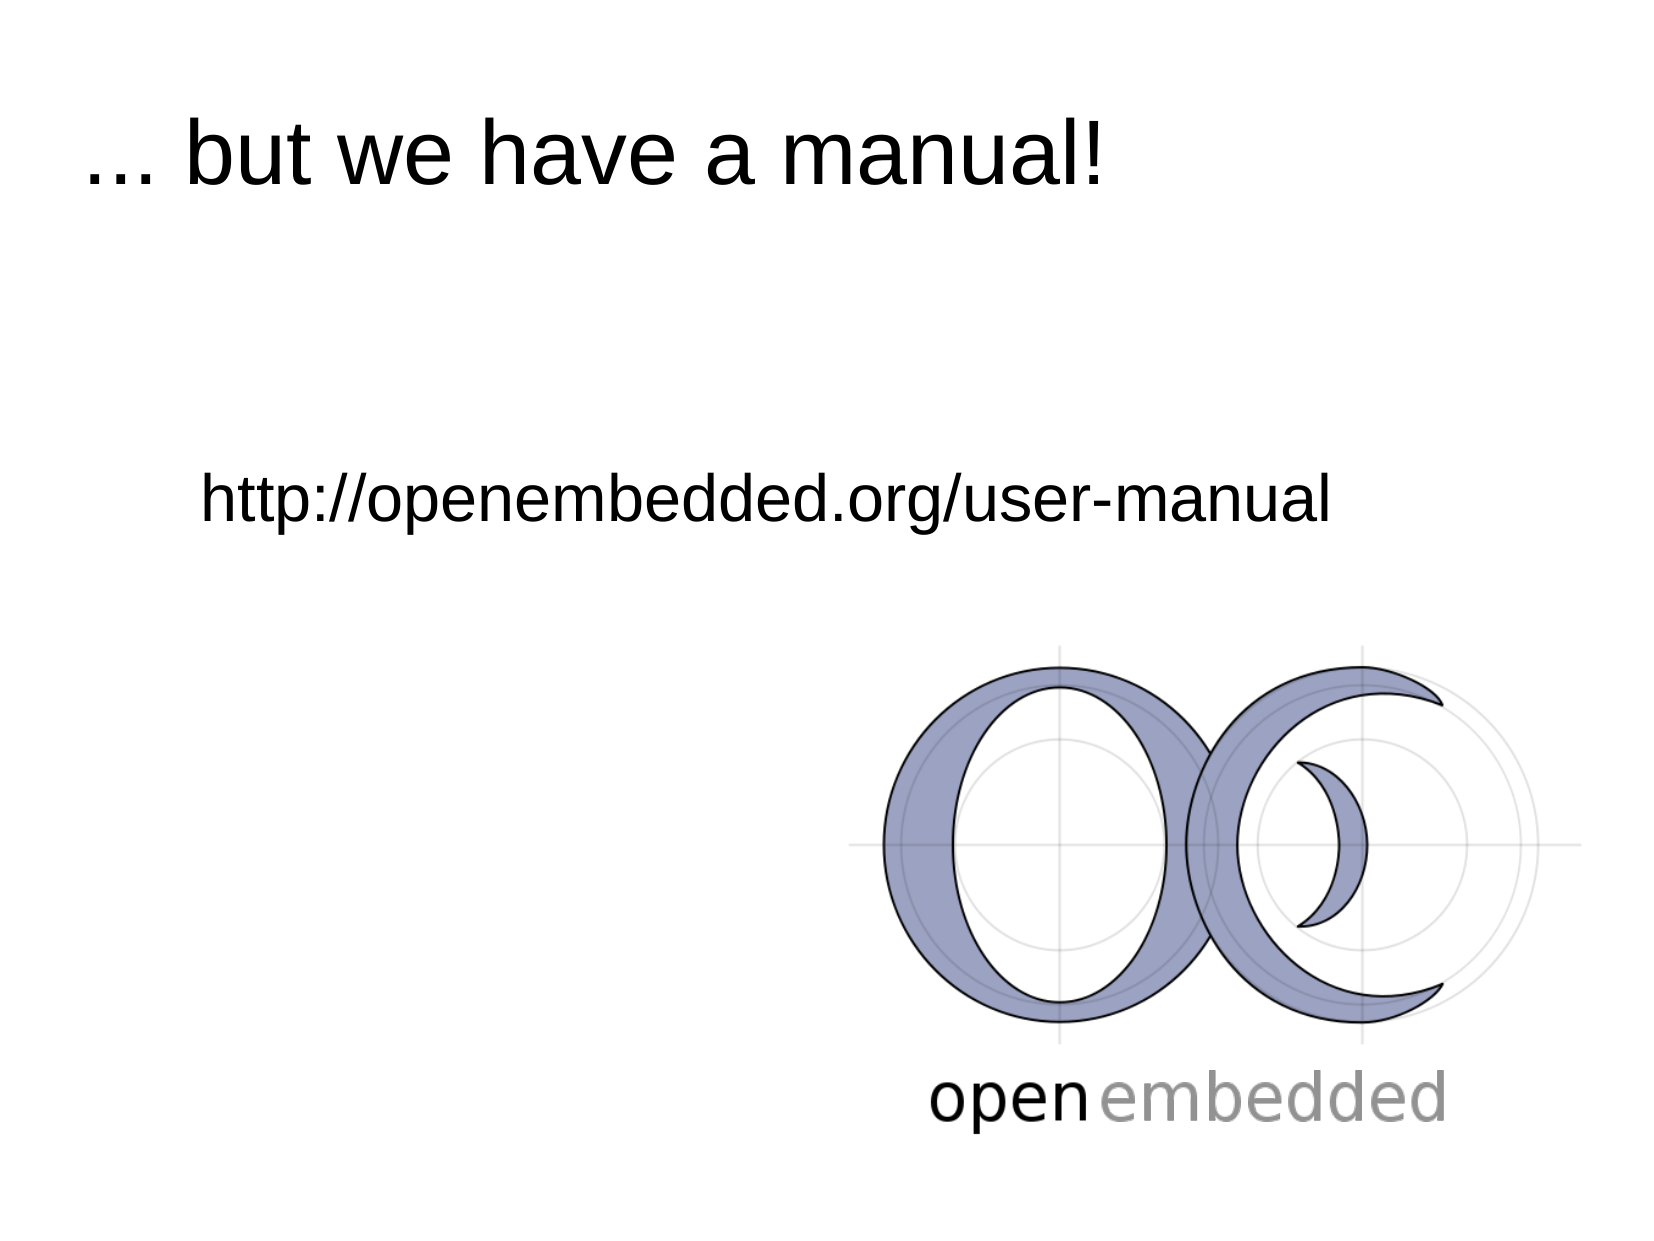

# ... but we have a manual!
http://openembedded.org/user-manual